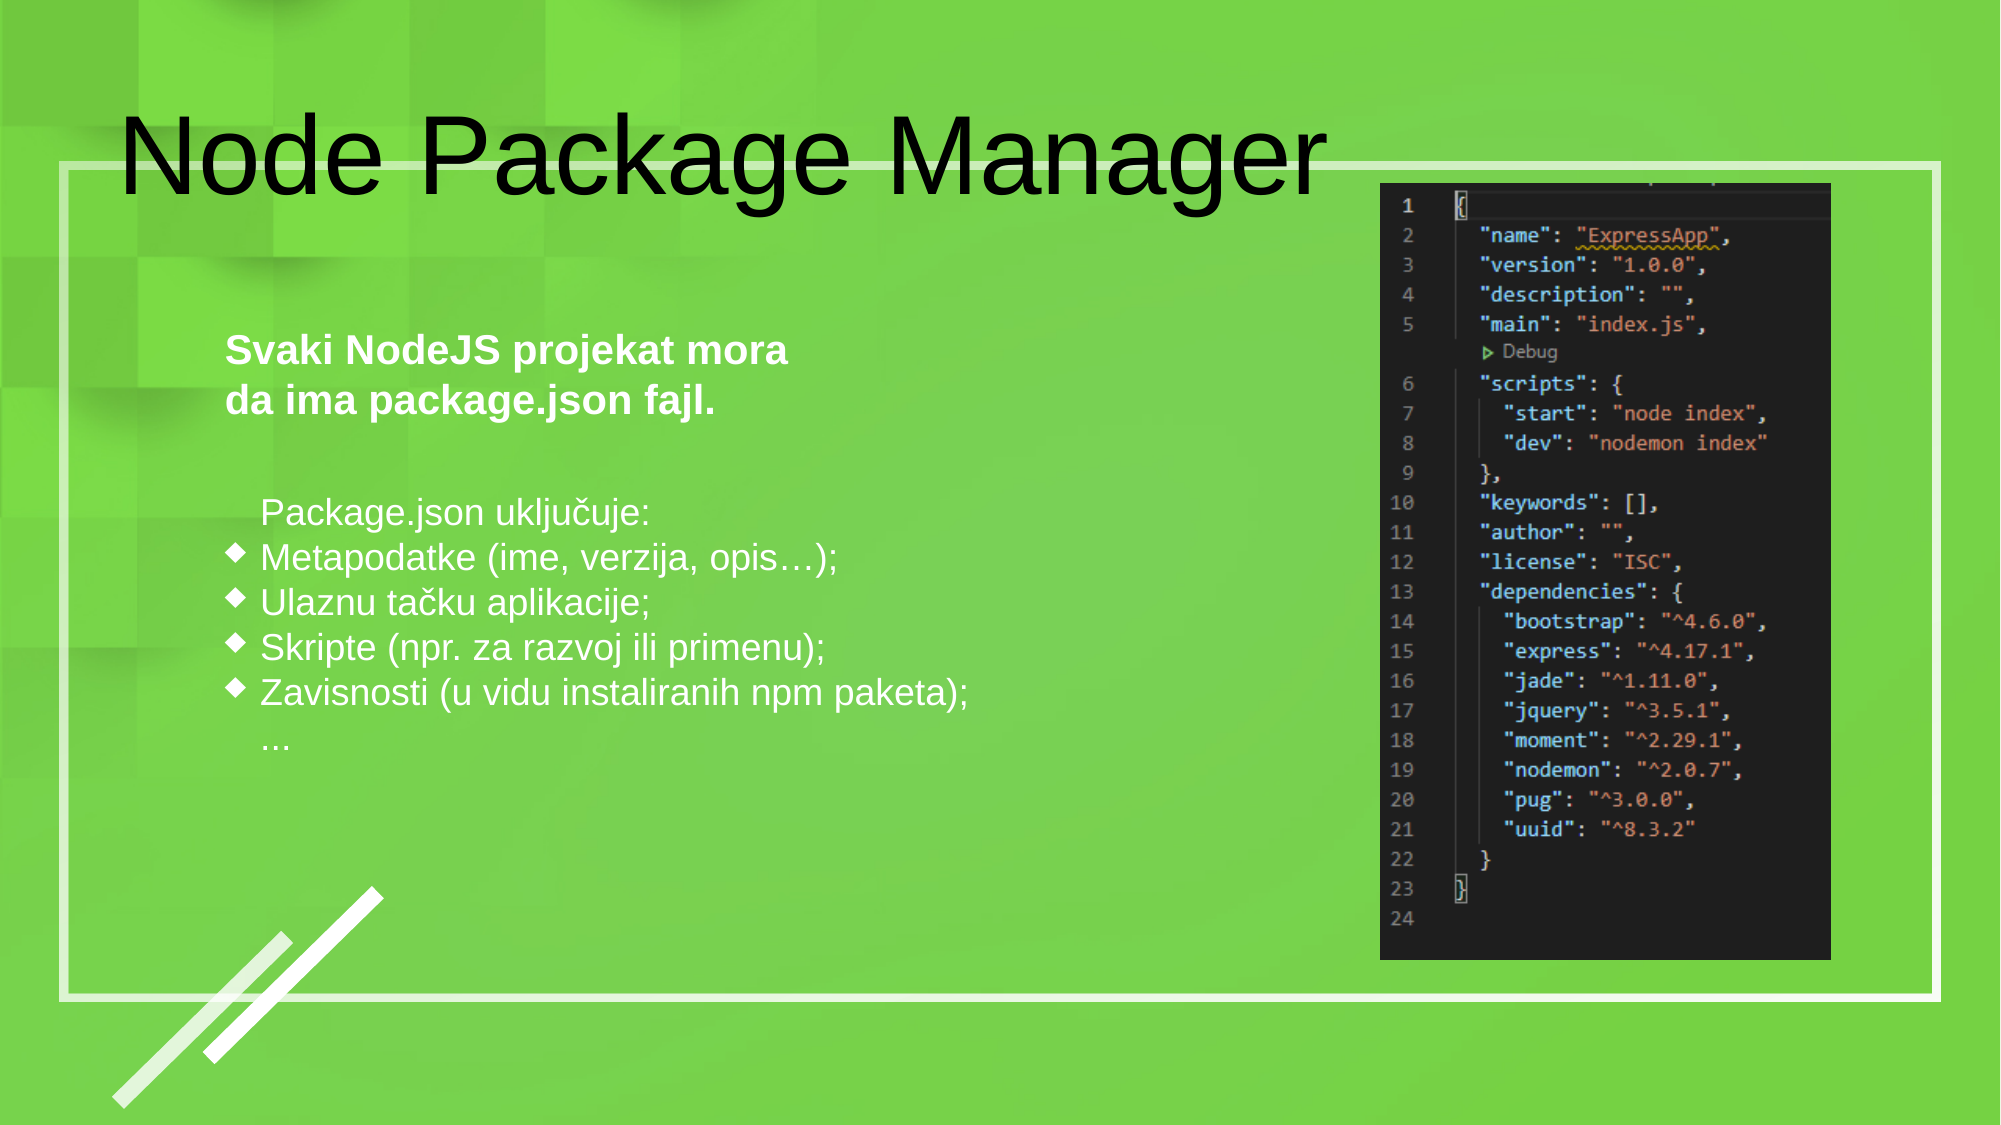

Node Package Manager
Svaki NodeJS projekat mora
da ima package.json fajl.
Package.json uključuje:
Metapodatke (ime, verzija, opis…);
Ulaznu tačku aplikacije;
Skripte (npr. za razvoj ili primenu);
Zavisnosti (u vidu instaliranih npm paketa);
...